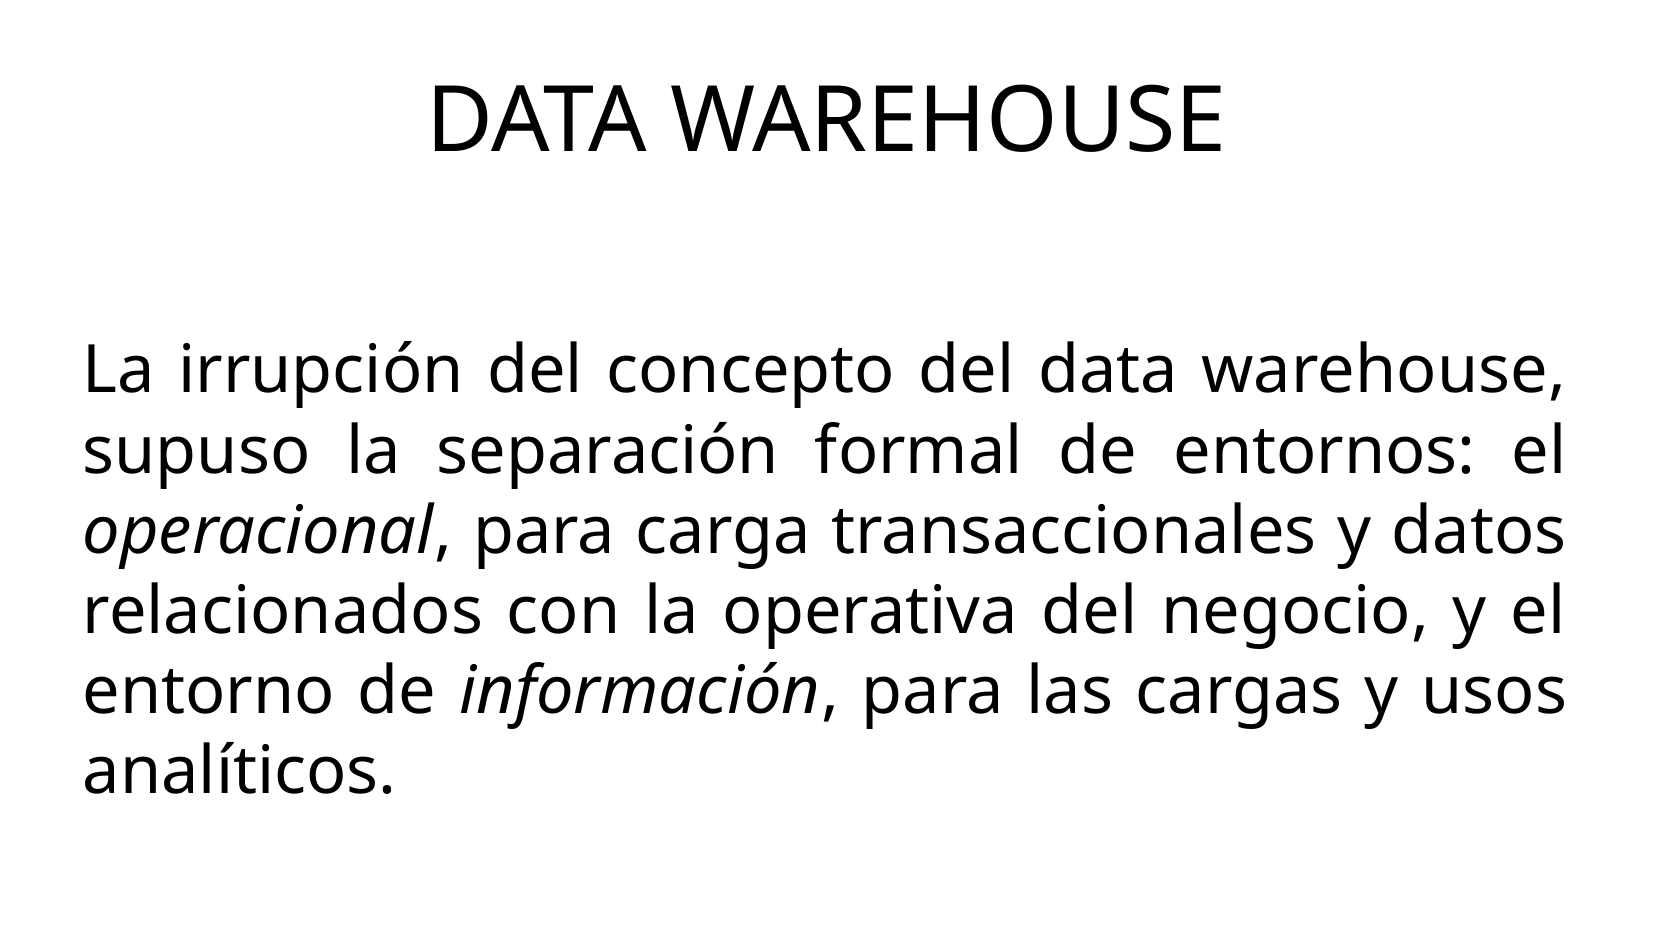

# DATA WAREHOUSE
La irrupción del concepto del data warehouse, supuso la separación formal de entornos: el operacional, para carga transaccionales y datos relacionados con la operativa del negocio, y el entorno de información, para las cargas y usos analíticos.